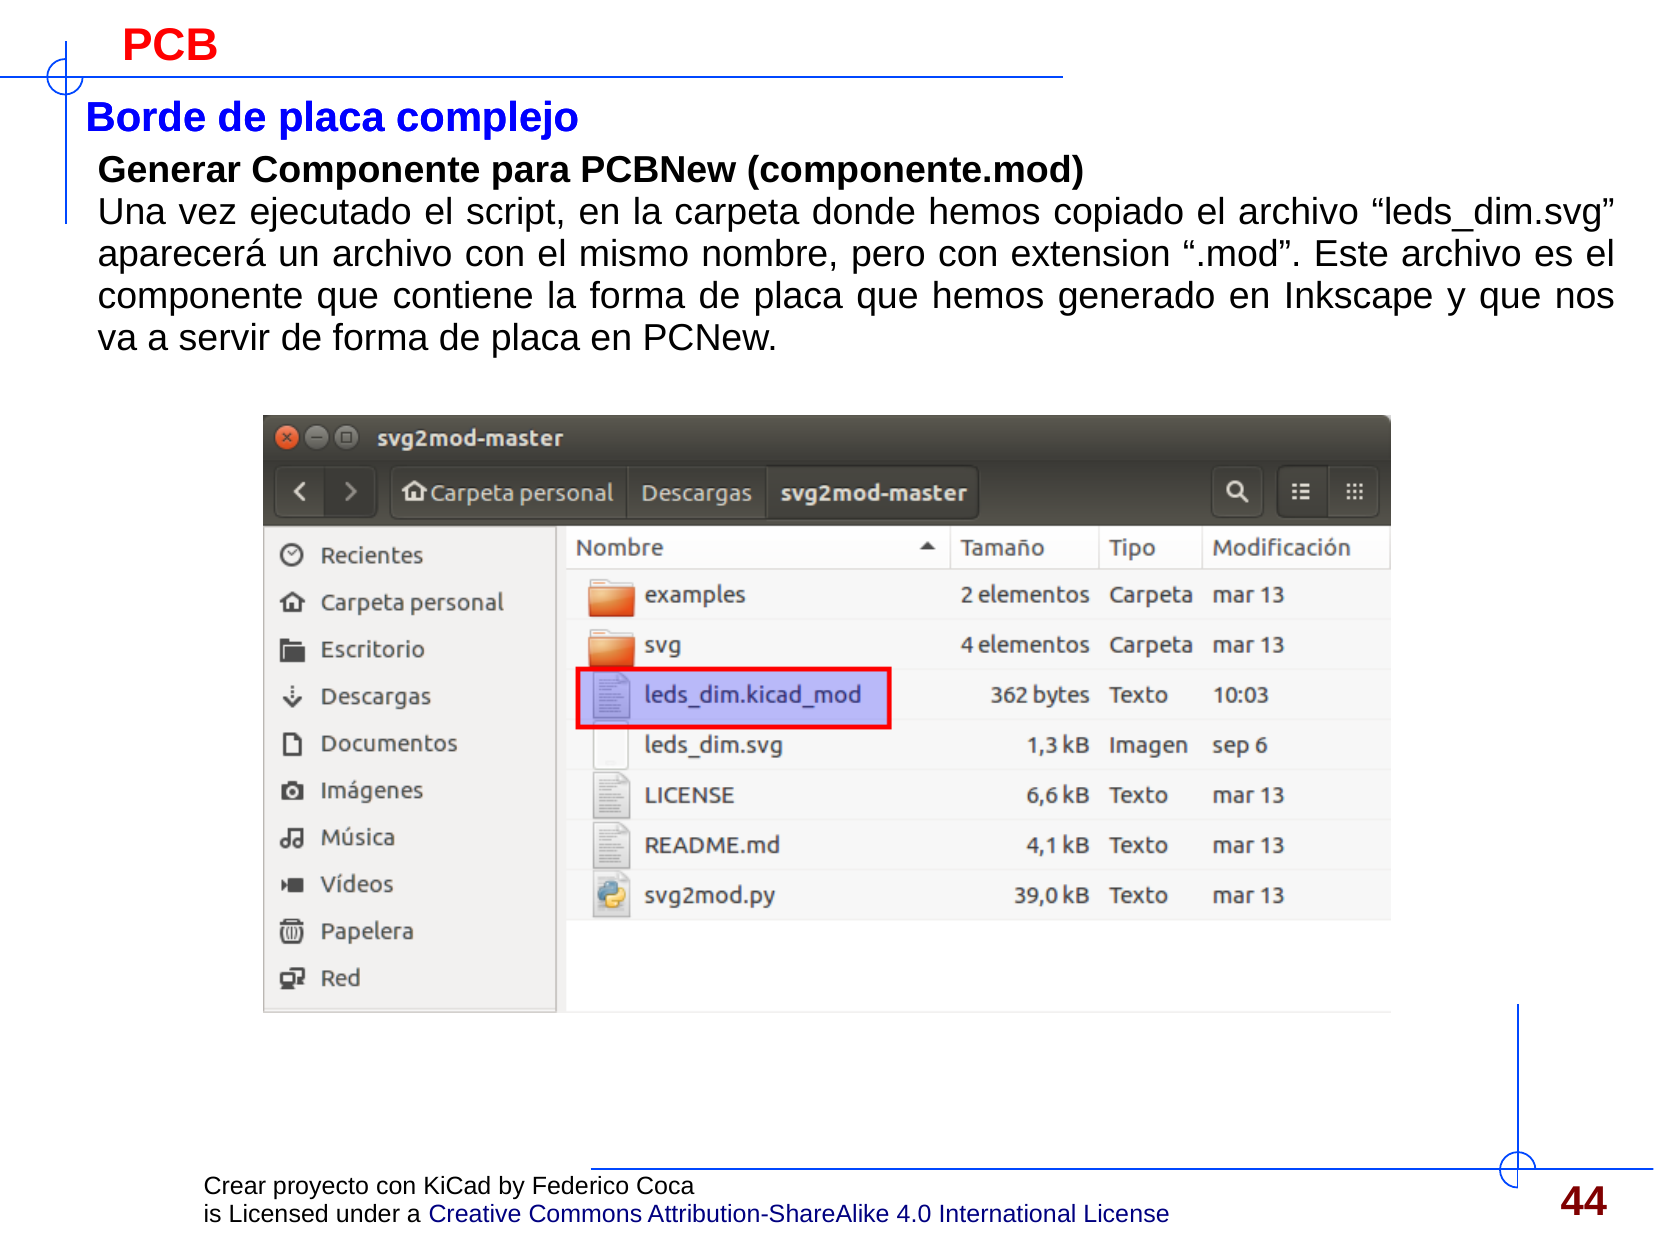

PCB
Borde de placa complejo
Borde de placa complejo
Generar Componente para PCBNew (componente.mod)
Una vez ejecutado el script, en la carpeta donde hemos copiado el archivo “leds_dim.svg” aparecerá un archivo con el mismo nombre, pero con extension “.mod”. Este archivo es el componente que contiene la forma de placa que hemos generado en Inkscape y que nos va a servir de forma de placa en PCNew.
Crear proyecto con KiCad by Federico Coca
is Licensed under a Creative Commons Attribution-ShareAlike 4.0 International License